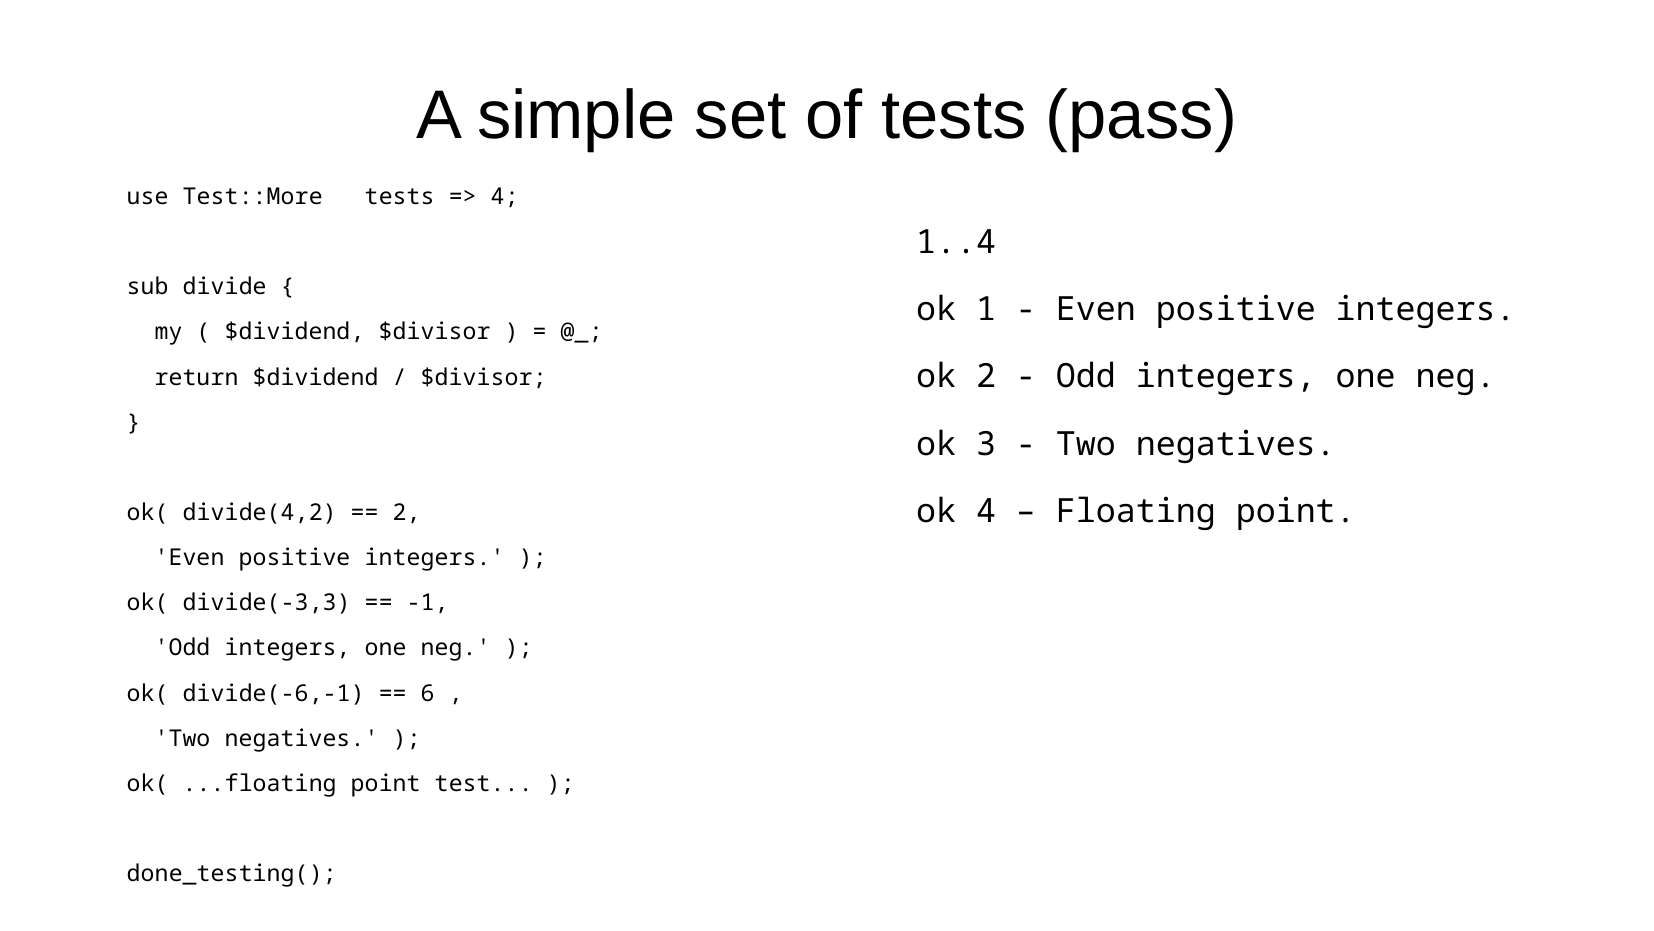

# A simple set of tests (pass)
use Test::More tests => 4;
sub divide {
 my ( $dividend, $divisor ) = @_;
 return $dividend / $divisor;
}
ok( divide(4,2) == 2,
 'Even positive integers.' );
ok( divide(-3,3) == -1,
 'Odd integers, one neg.' );
ok( divide(-6,-1) == 6 ,
 'Two negatives.' );
ok( ...floating point test... );
done_testing();
1..4
ok 1 - Even positive integers.
ok 2 - Odd integers, one neg.
ok 3 - Two negatives.
ok 4 – Floating point.